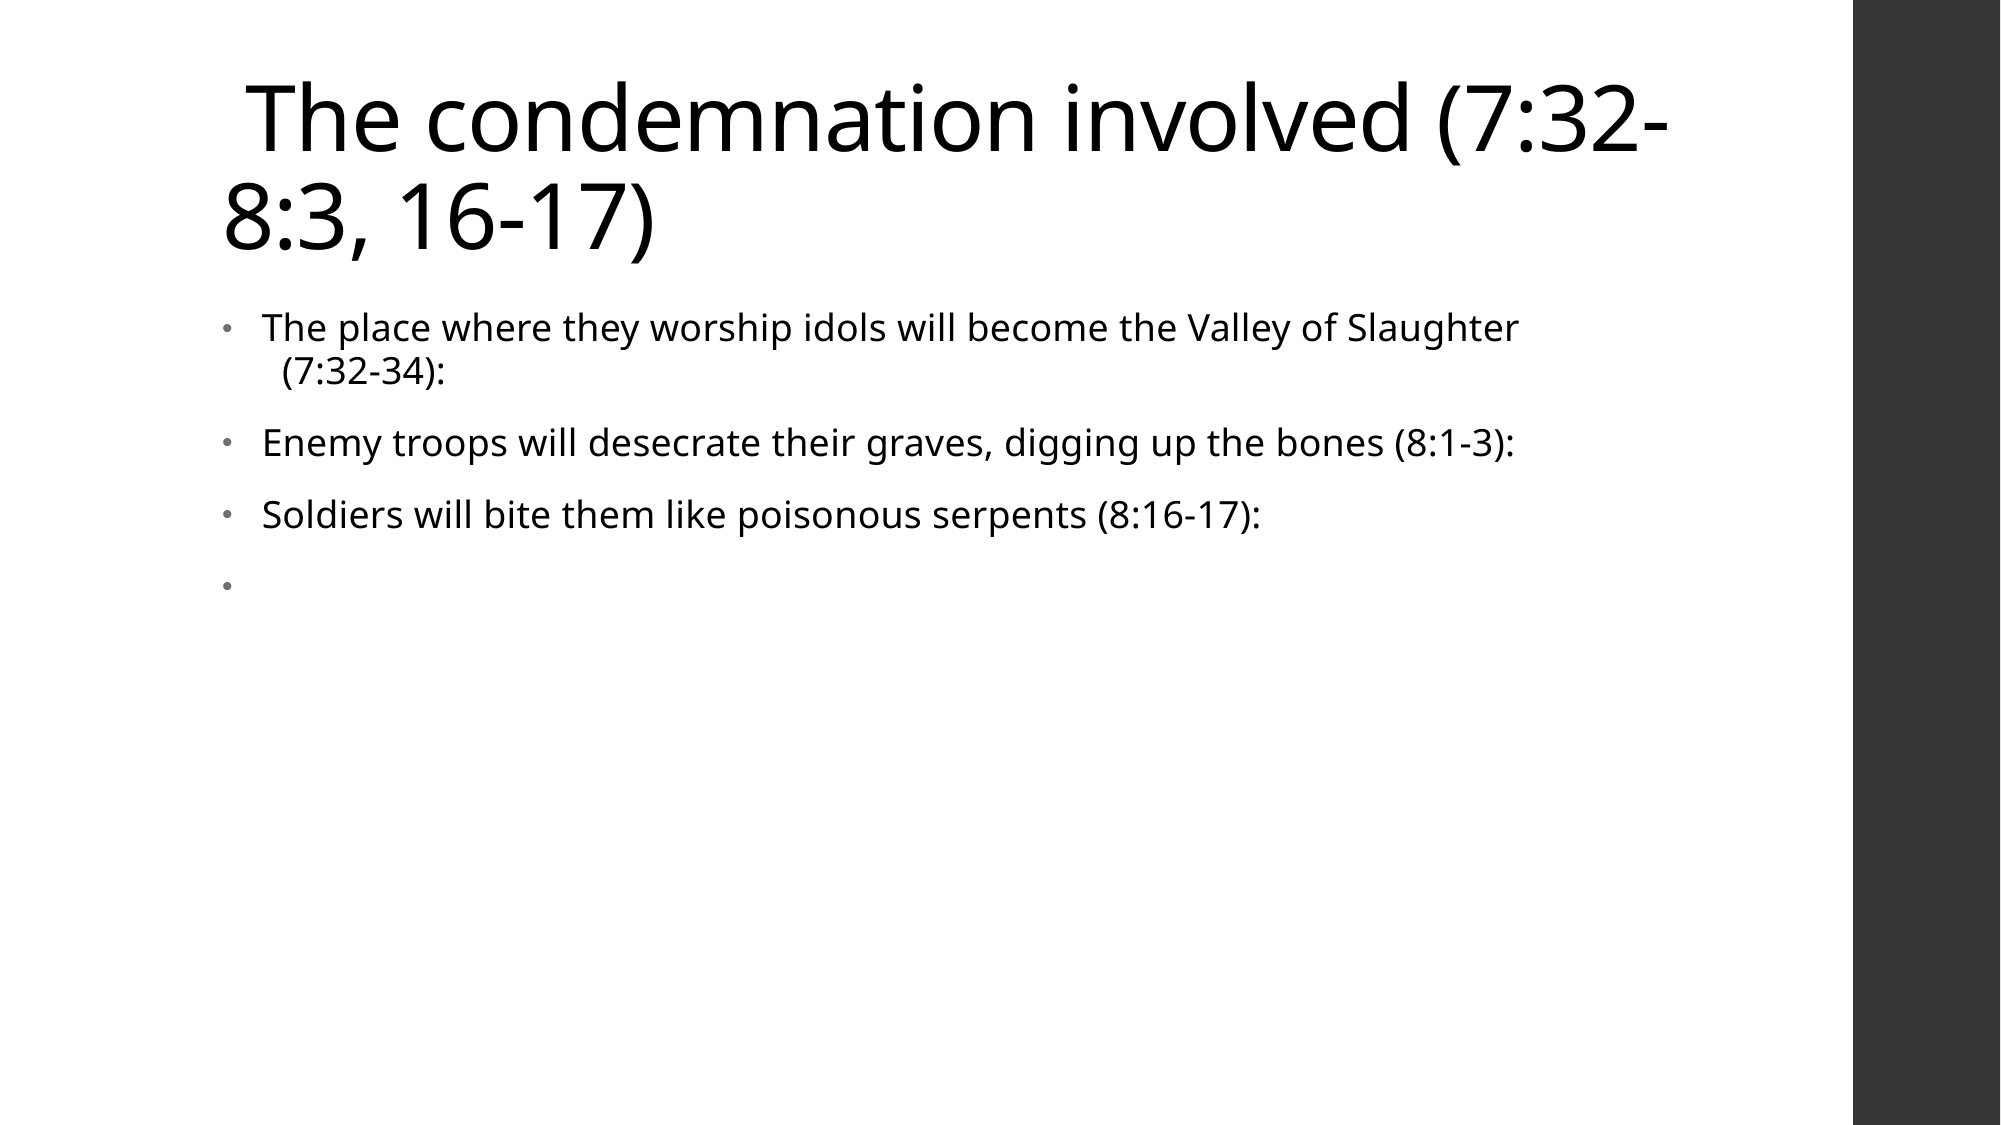

# The condemnation involved (7:32-8:3, 16-17)
 The place where they worship idols will become the Valley of Slaughter (7:32-34):
 Enemy troops will desecrate their graves, digging up the bones (8:1-3):
 Soldiers will bite them like poisonous serpents (8:16-17):